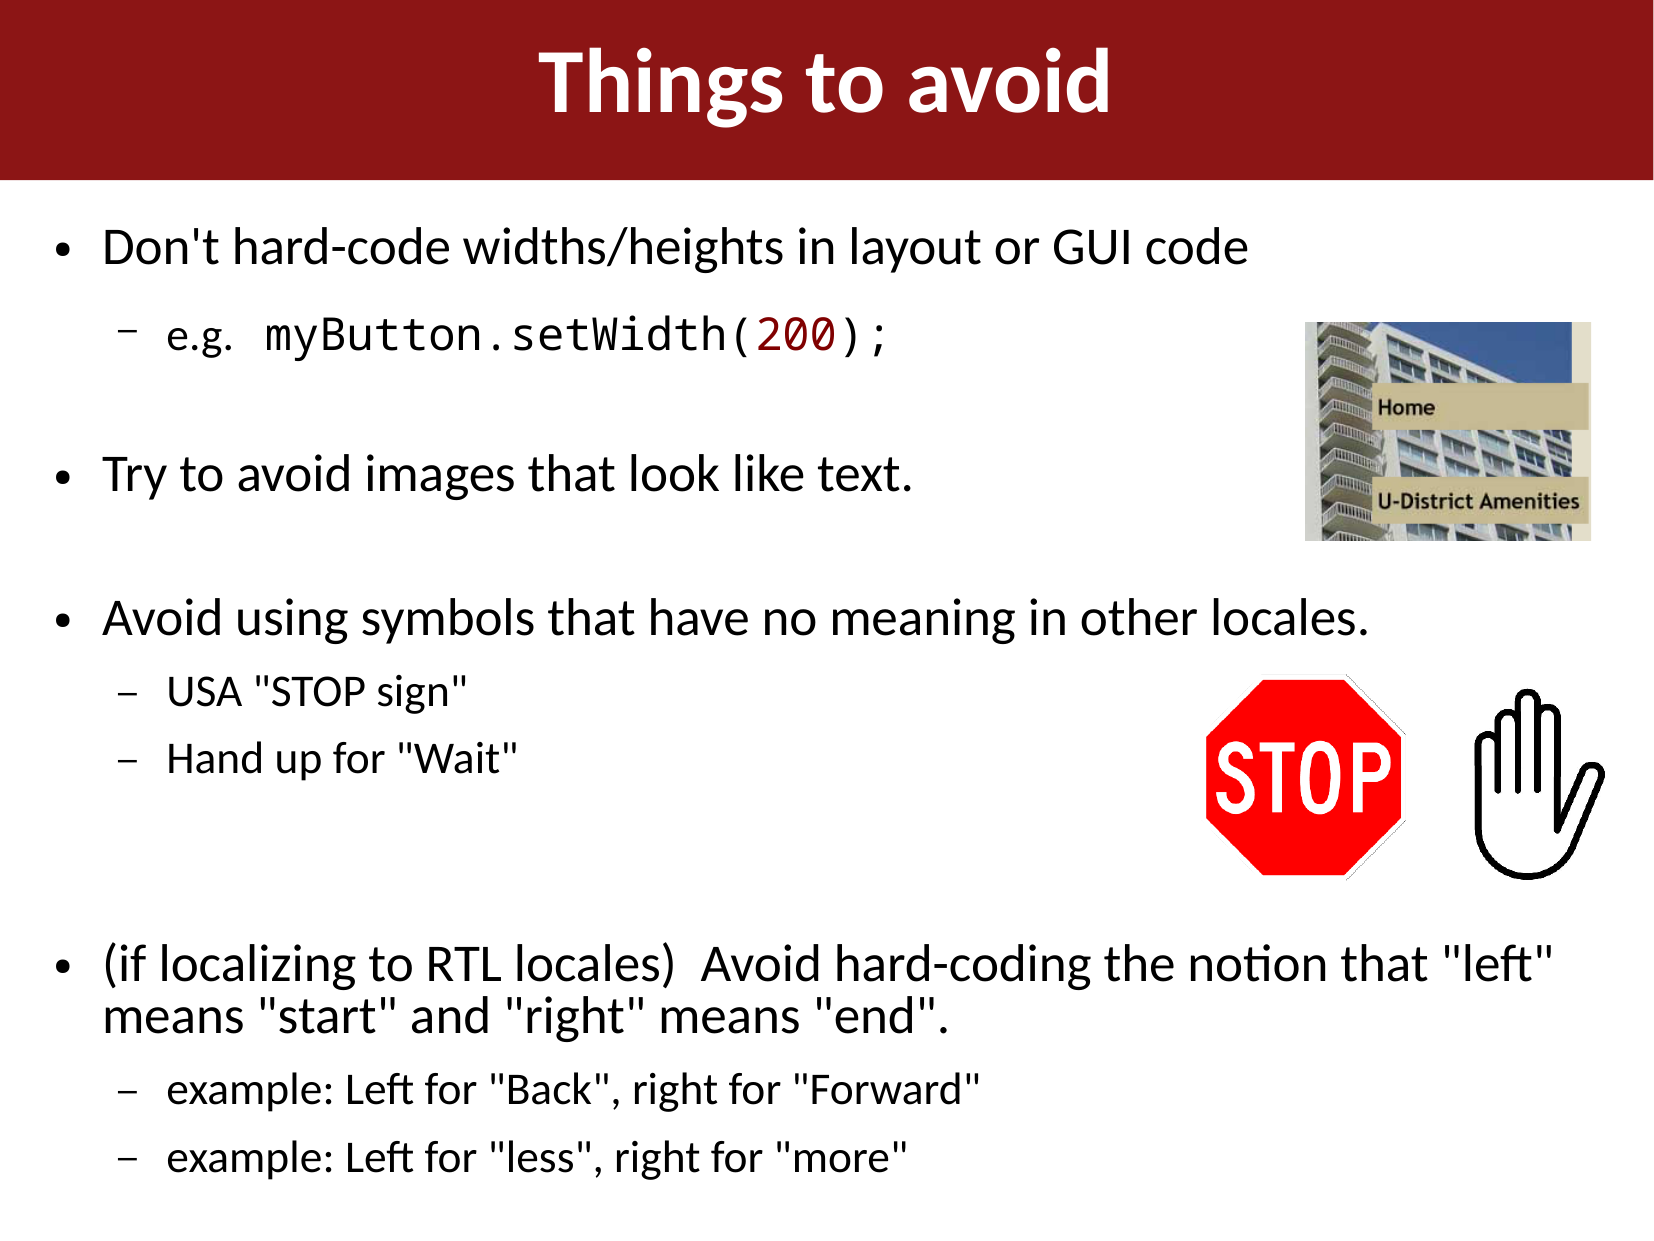

# Things to avoid
Don't hard-code widths/heights in layout or GUI code
e.g. myButton.setWidth(200);
Try to avoid images that look like text.
Avoid using symbols that have no meaning in other locales.
USA "STOP sign"
Hand up for "Wait"
(if localizing to RTL locales) Avoid hard-coding the notion that "left" means "start" and "right" means "end".
example: Left for "Back", right for "Forward"
example: Left for "less", right for "more"